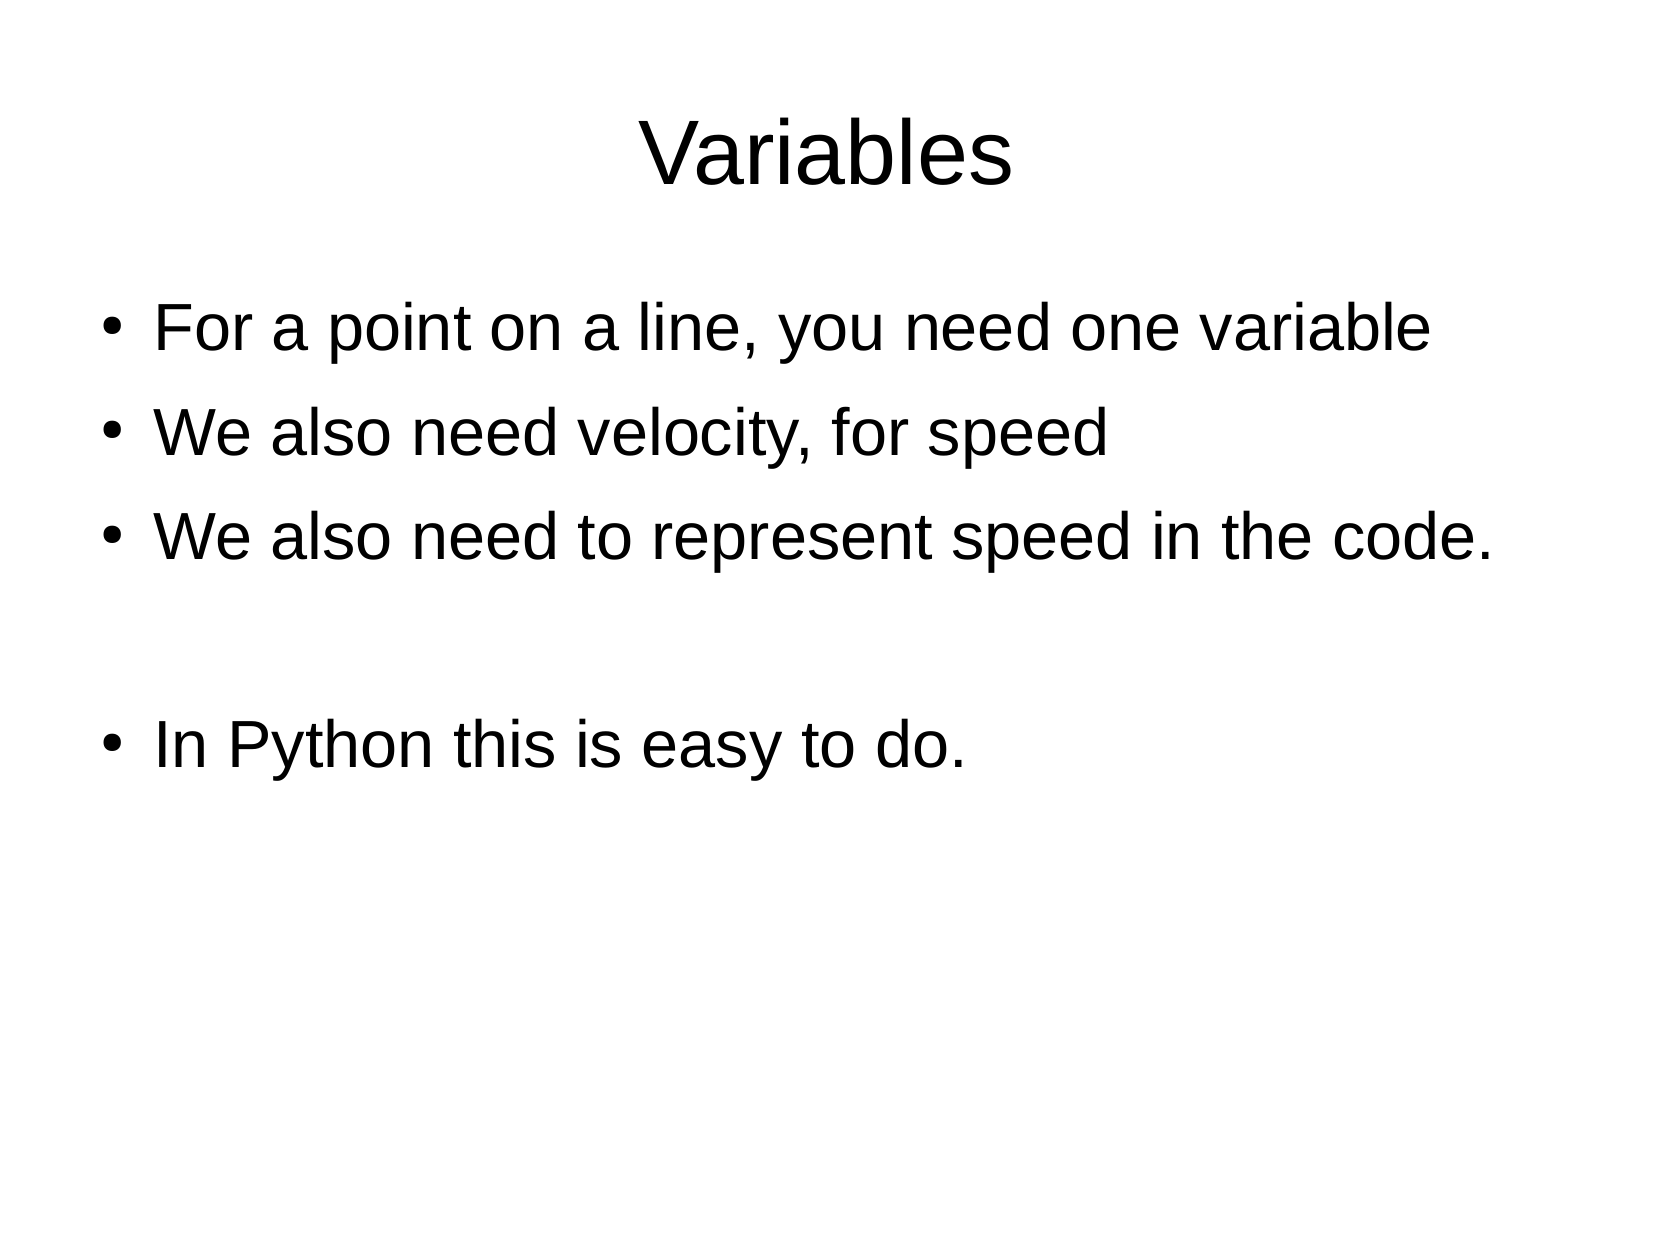

# Variables
For a point on a line, you need one variable
We also need velocity, for speed
We also need to represent speed in the code.
In Python this is easy to do.